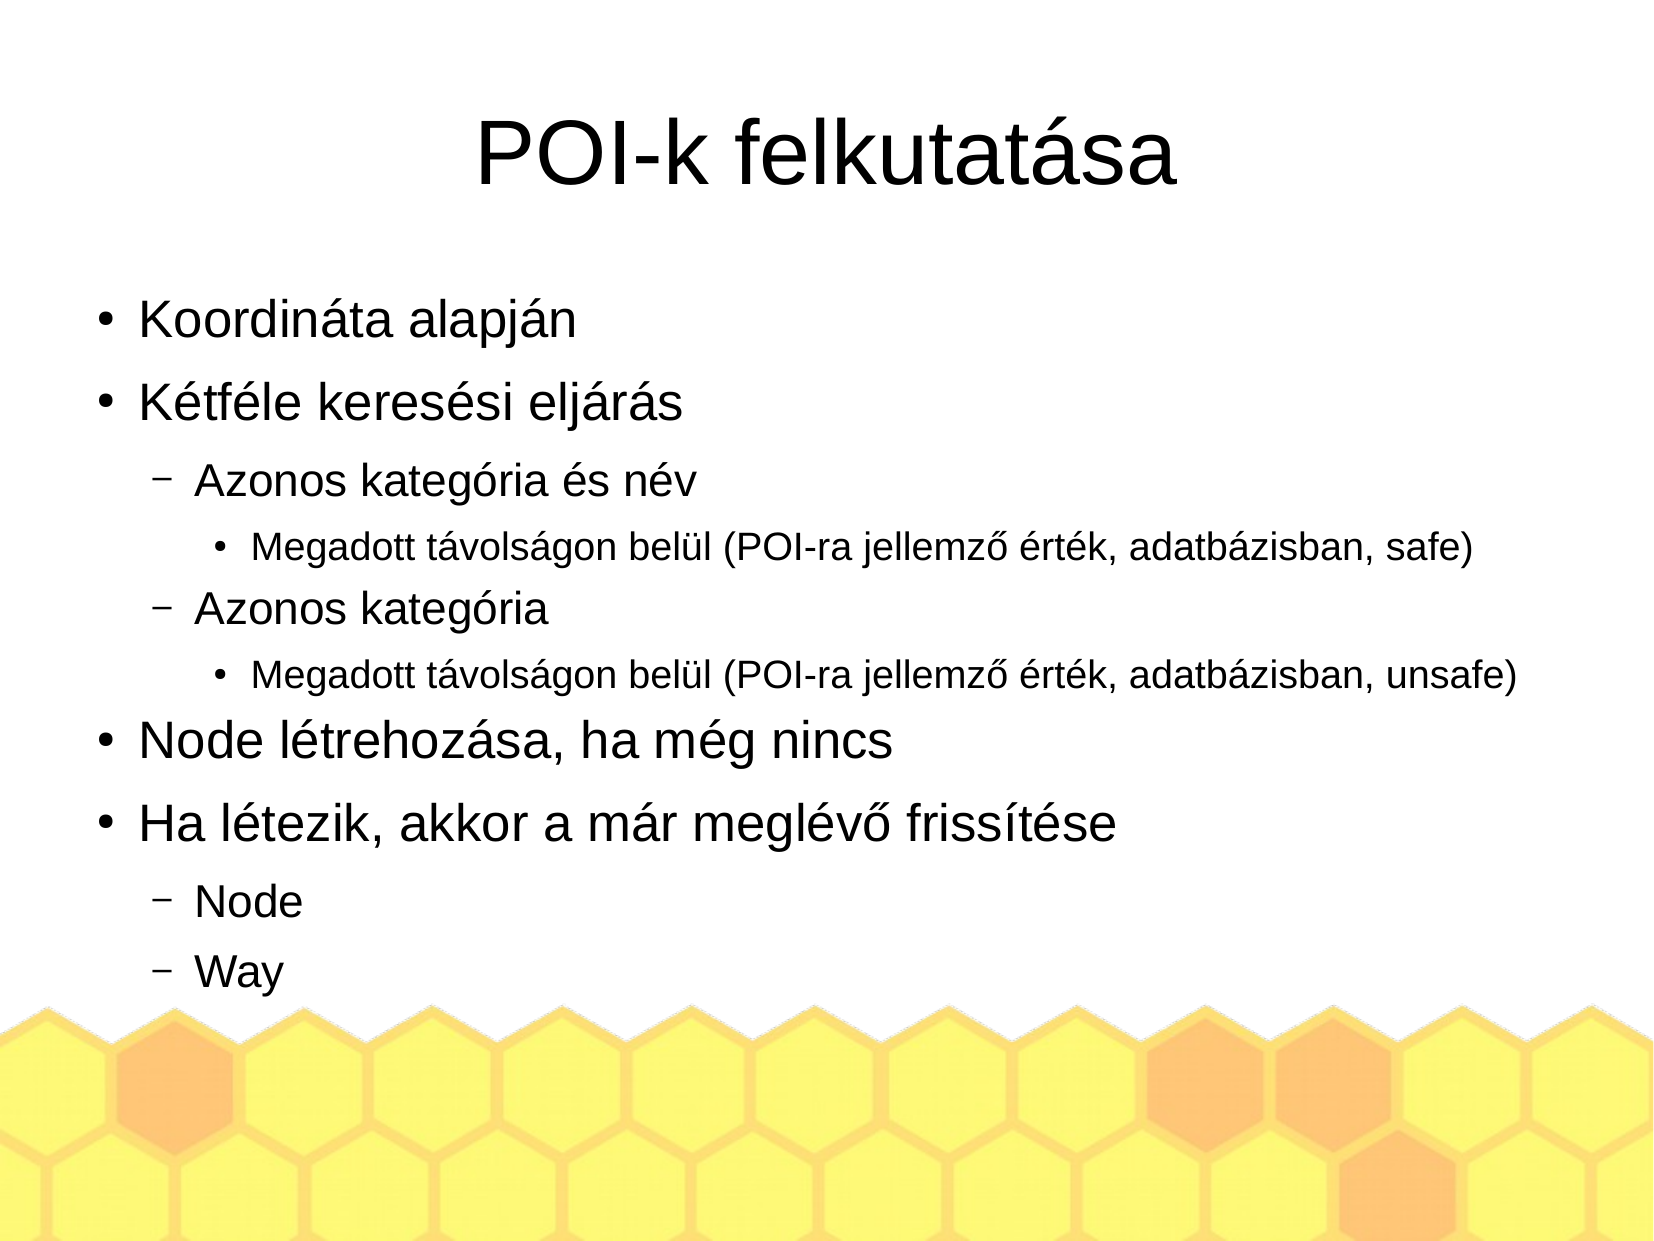

# POI-k felkutatása
Koordináta alapján
Kétféle keresési eljárás
Azonos kategória és név
Megadott távolságon belül (POI-ra jellemző érték, adatbázisban, safe)
Azonos kategória
Megadott távolságon belül (POI-ra jellemző érték, adatbázisban, unsafe)
Node létrehozása, ha még nincs
Ha létezik, akkor a már meglévő frissítése
Node
Way